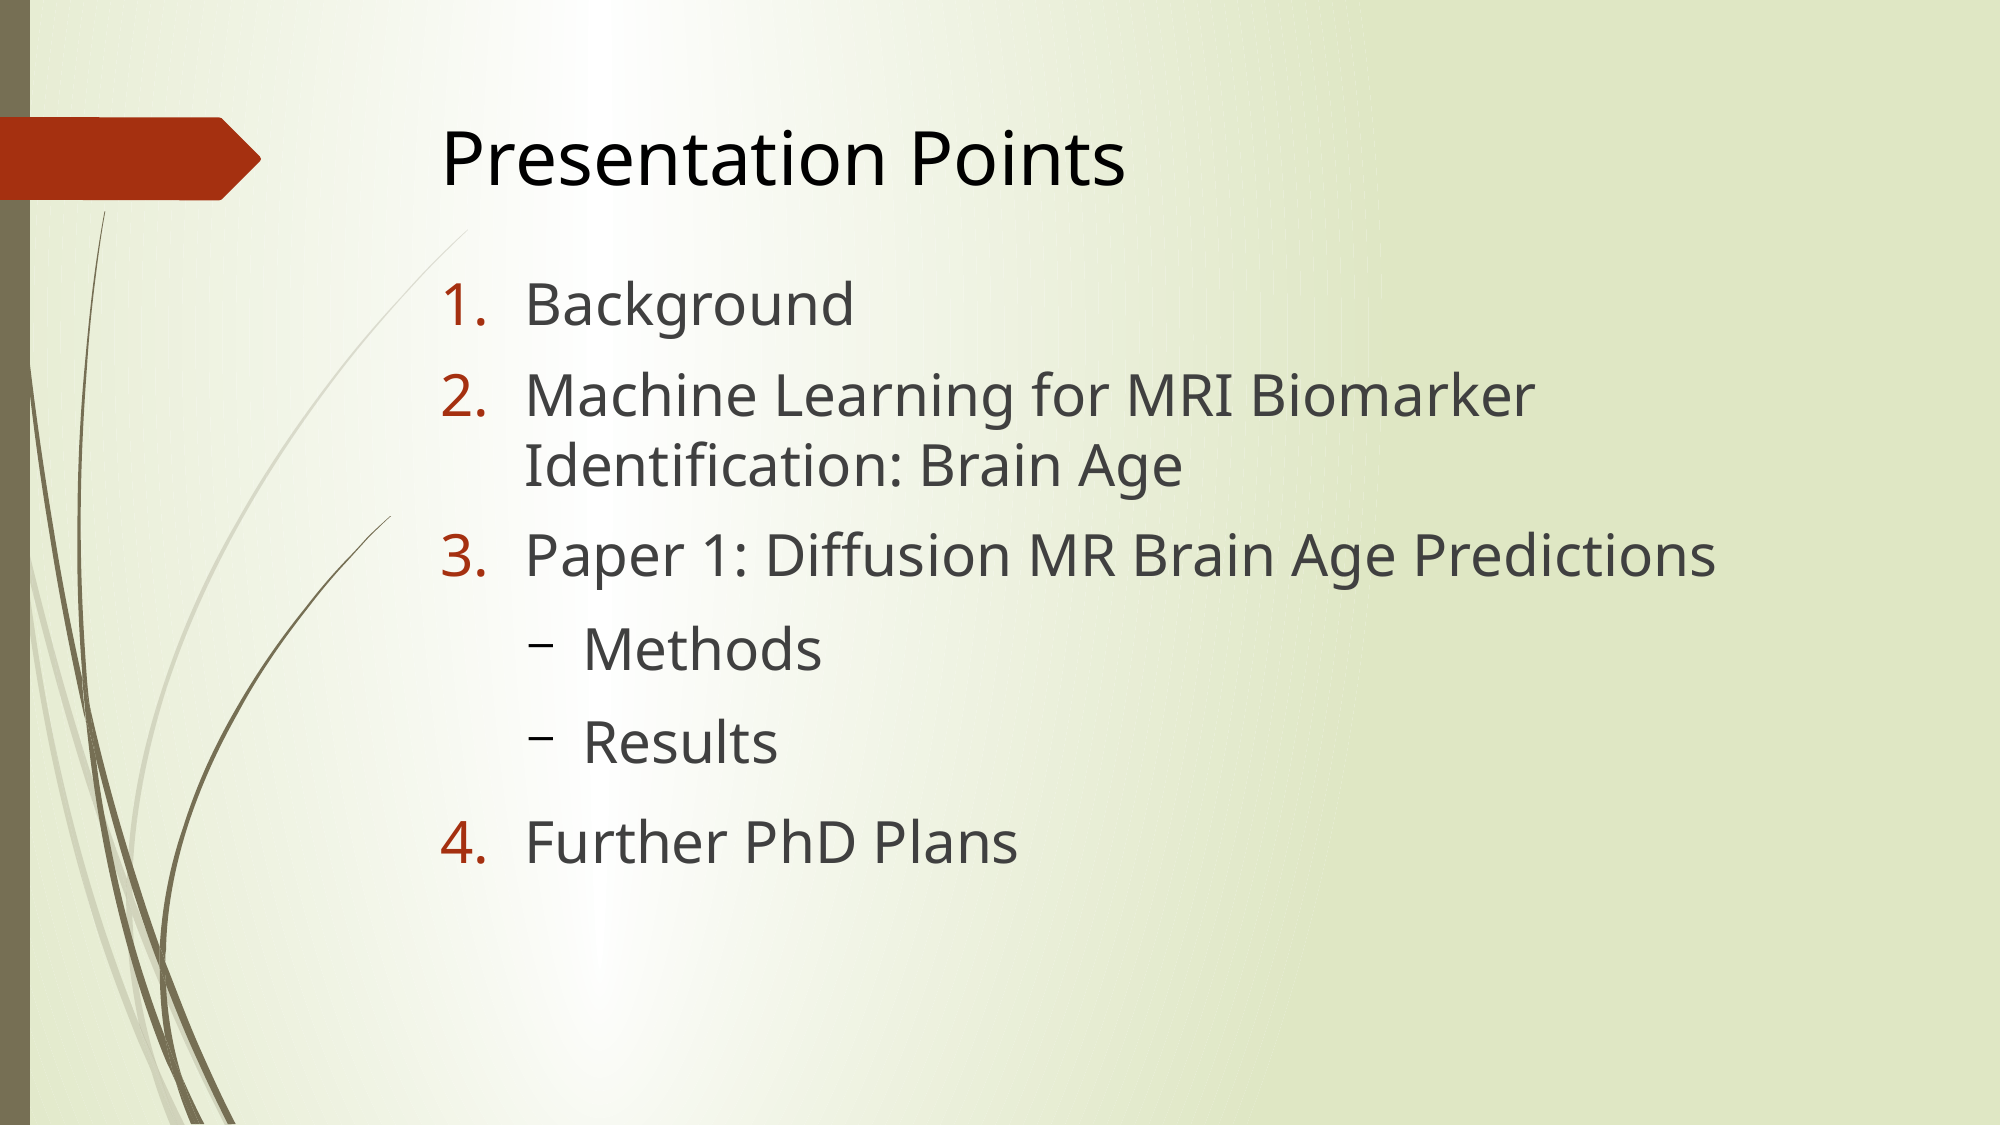

# Presentation Points
Background
Machine Learning for MRI Biomarker Identification: Brain Age
Paper 1: Diffusion MR Brain Age Predictions
Methods
Results
Further PhD Plans